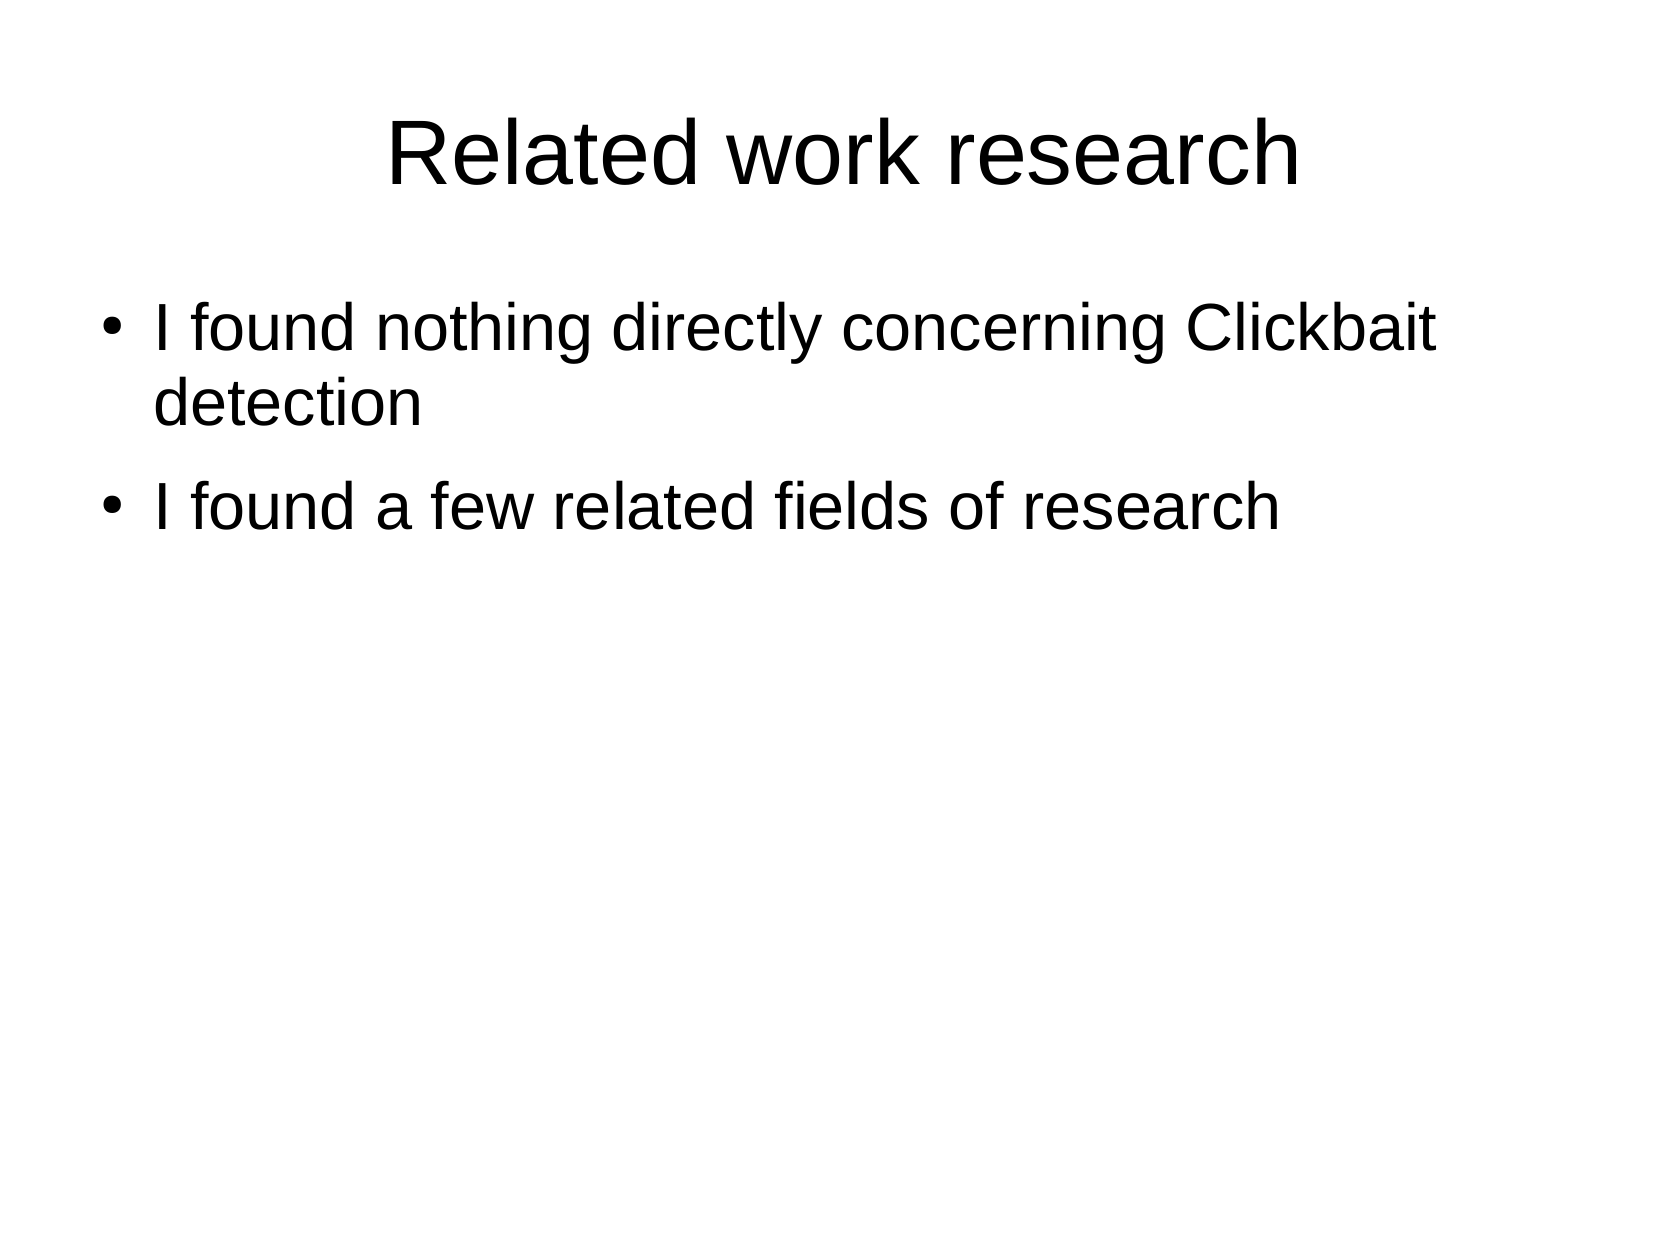

# Related work research
I found nothing directly concerning Clickbait detection
I found a few related fields of research